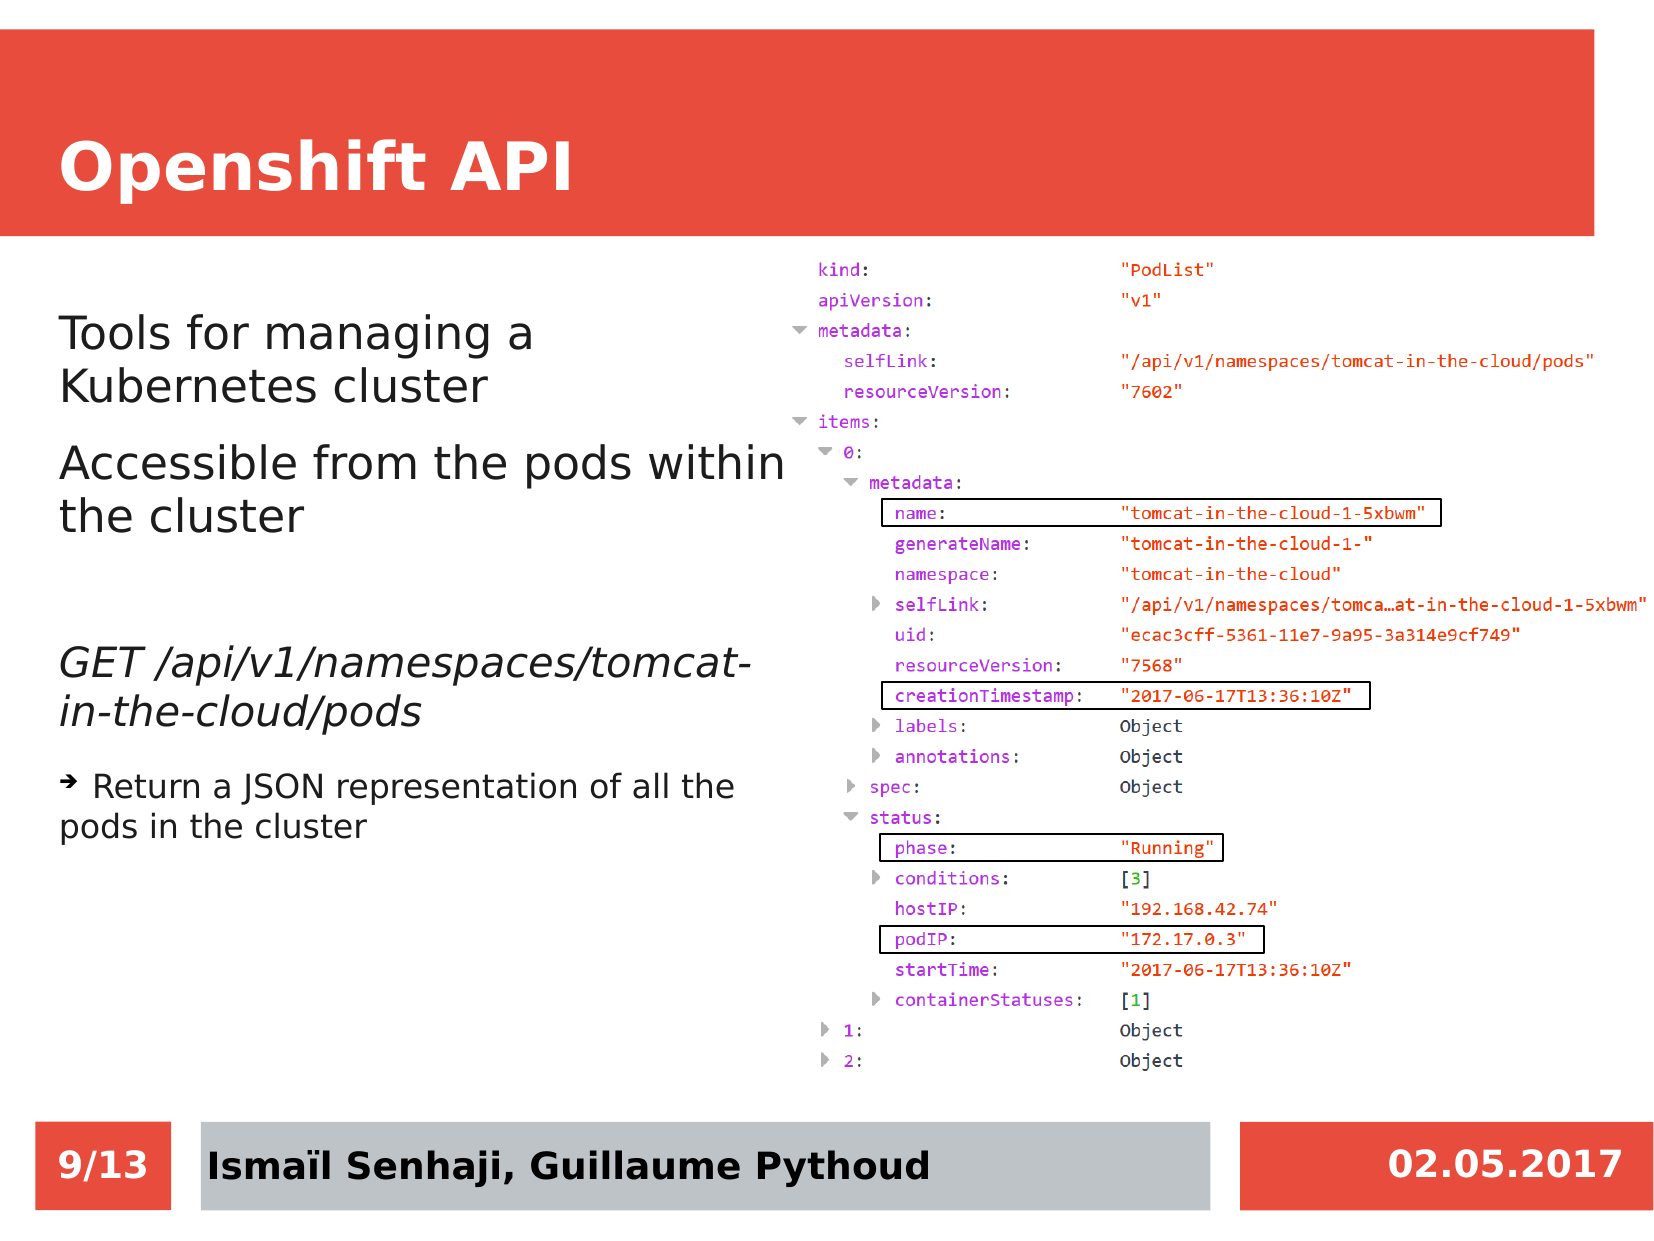

# Openshift API
Tools for managing a Kubernetes cluster
Accessible from the pods within the cluster
GET /api/v1/namespaces/tomcat-in-the-cloud/pods
 Return a JSON representation of all the pods in the cluster
9
Ismaïl Senhaji, Guillaume Pythoud
02.05.2017